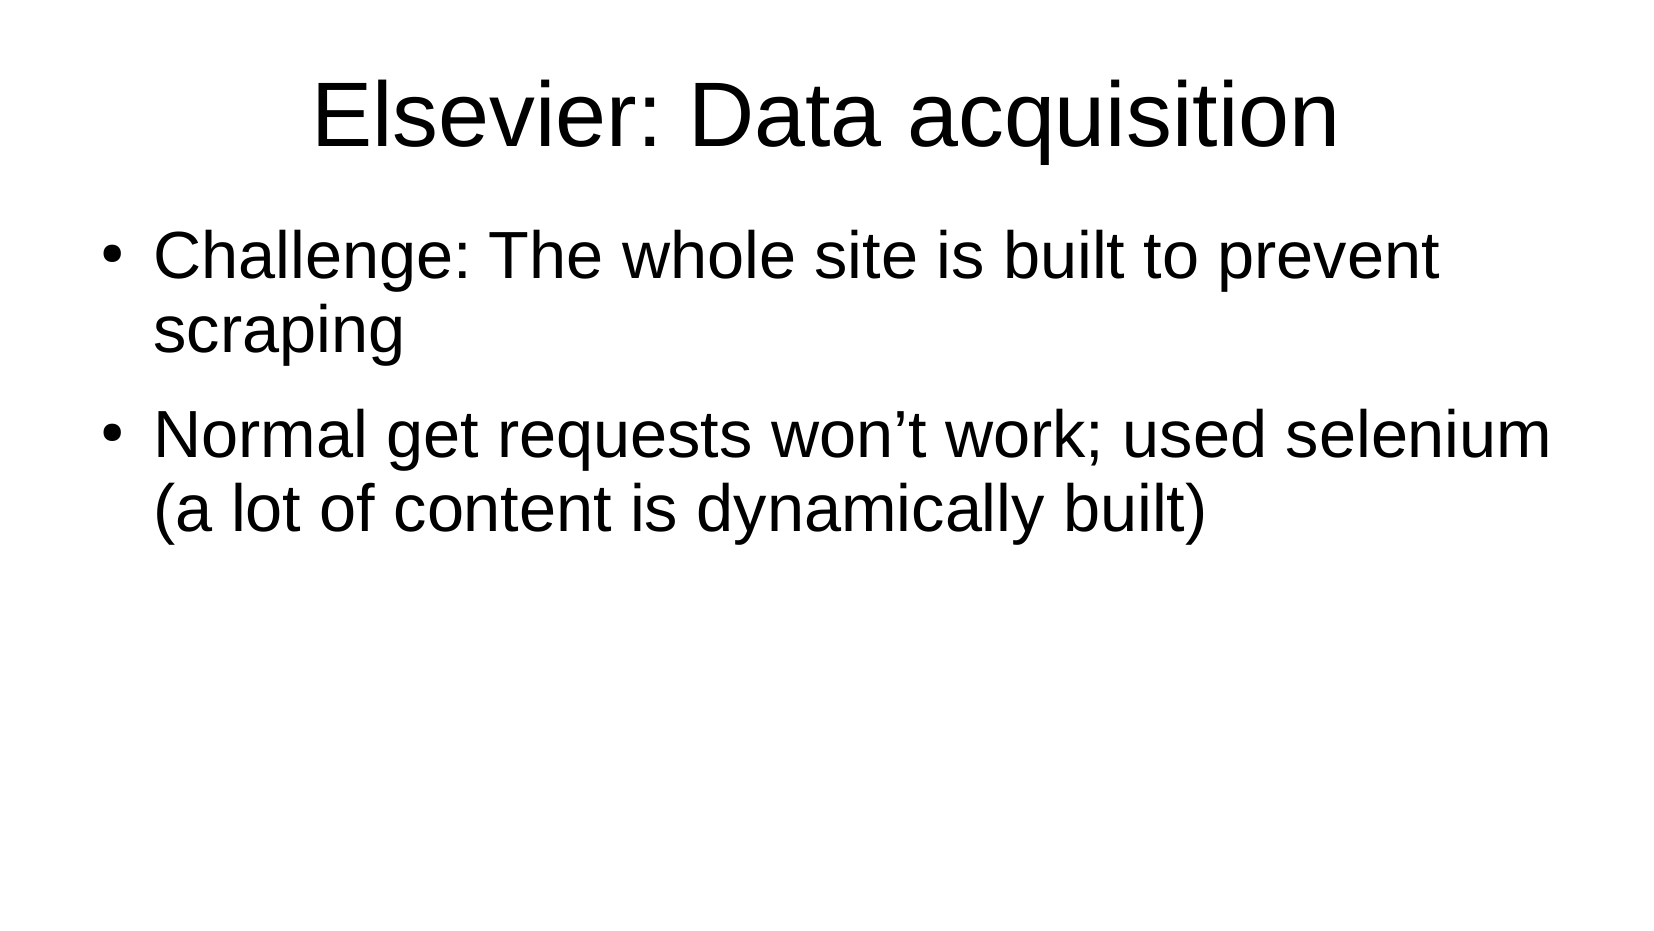

# Elsevier: Data acquisition
Challenge: The whole site is built to prevent scraping
Normal get requests won’t work; used selenium (a lot of content is dynamically built)